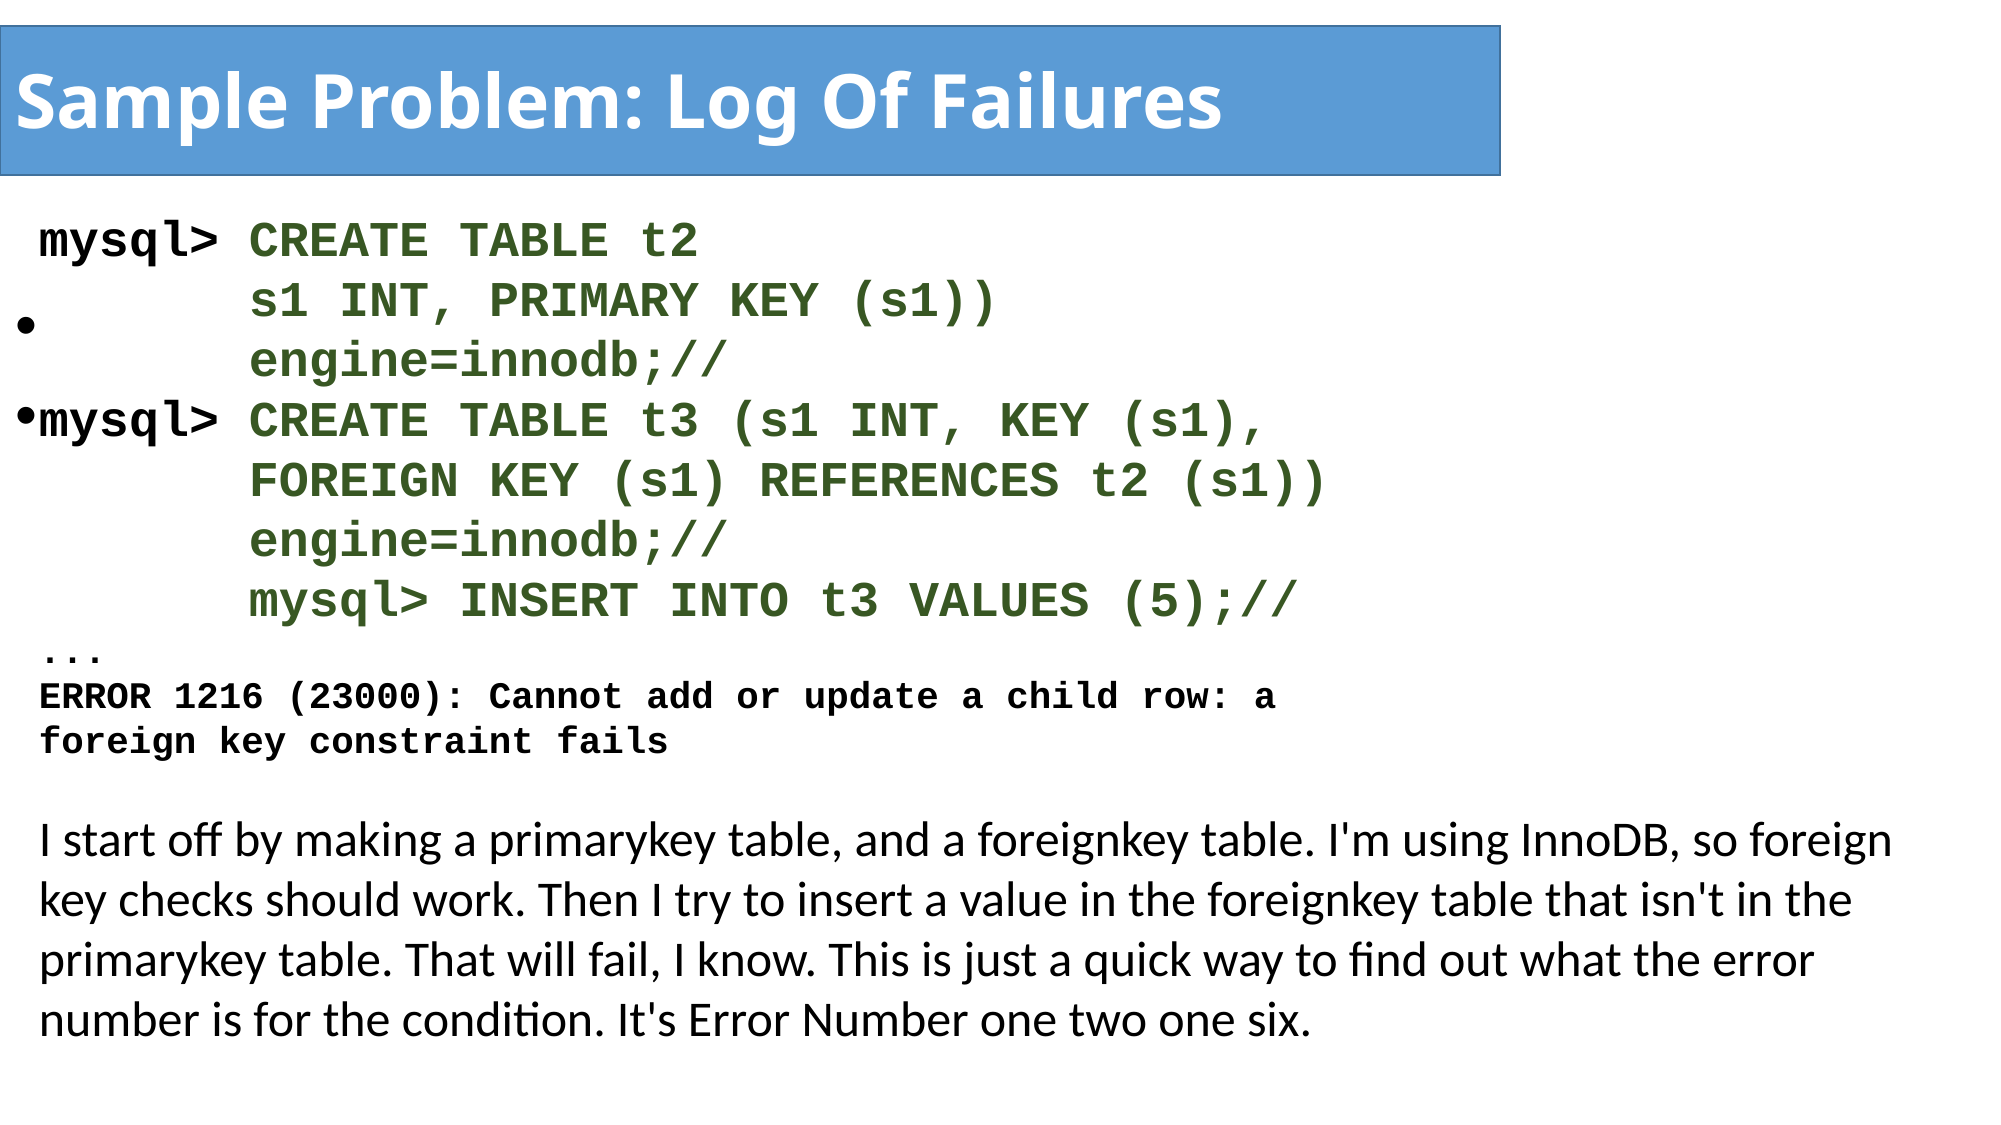

# Sample Problem: Log Of Failures
mysql> CREATE TABLE t2
 s1 INT, PRIMARY KEY (s1))
 engine=innodb;//
mysql> CREATE TABLE t3 (s1 INT, KEY (s1),
 FOREIGN KEY (s1) REFERENCES t2 (s1))
 engine=innodb;//
 mysql> INSERT INTO t3 VALUES (5);//
...
ERROR 1216 (23000): Cannot add or update a child row: a
foreign key constraint fails
I start off by making a primarykey table, and a foreignkey table. I'm using InnoDB, so foreign key checks should work. Then I try to insert a value in the foreignkey table that isn't in the primarykey table. That will fail, I know. This is just a quick way to find out what the error number is for the condition. It's Error Number one two one six.